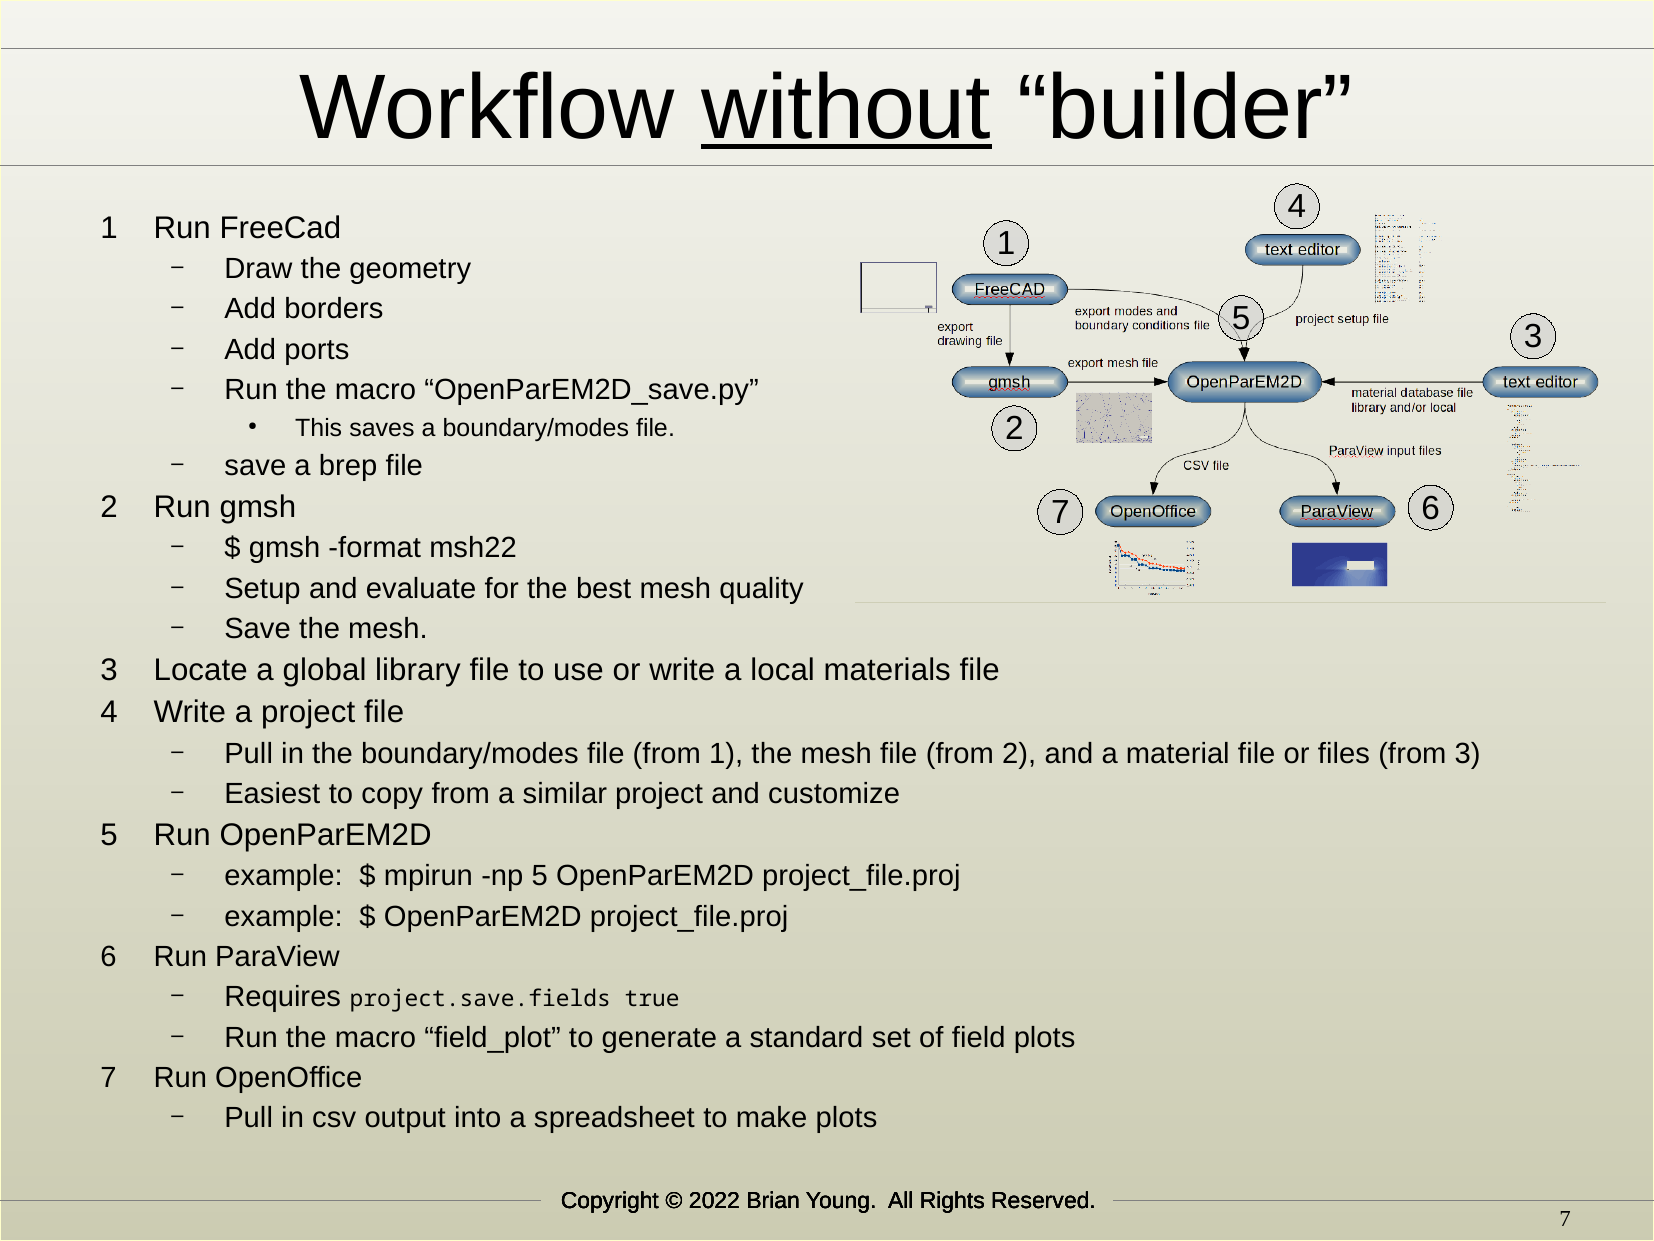

# Workflow without “builder”
4
Run FreeCad
Draw the geometry
Add borders
Add ports
Run the macro “OpenParEM2D_save.py”
This saves a boundary/modes file.
save a brep file
Run gmsh
$ gmsh -format msh22
Setup and evaluate for the best mesh quality
Save the mesh.
Locate a global library file to use or write a local materials file
Write a project file
Pull in the boundary/modes file (from 1), the mesh file (from 2), and a material file or files (from 3)
Easiest to copy from a similar project and customize
Run OpenParEM2D
example: $ mpirun -np 5 OpenParEM2D project_file.proj
example: $ OpenParEM2D project_file.proj
Run ParaView
Requires project.save.fields true
Run the macro “field_plot” to generate a standard set of field plots
Run OpenOffice
Pull in csv output into a spreadsheet to make plots
1
5
3
2
6
7
7